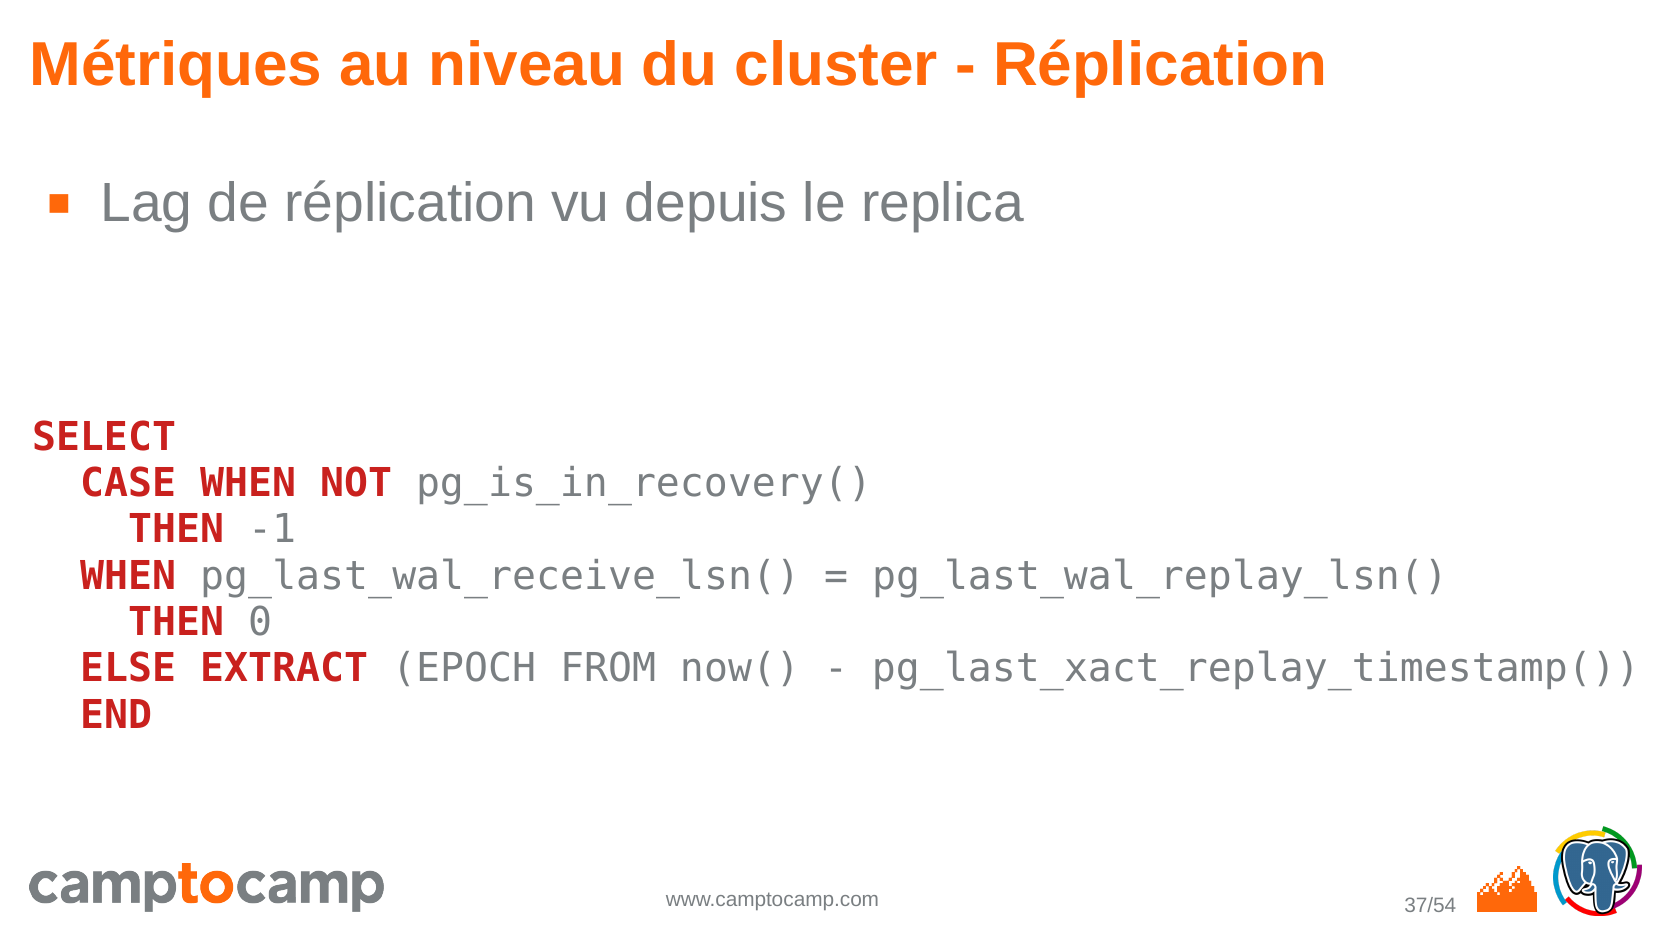

# Métriques au niveau du cluster - Réplication
Lag de réplication vu depuis le replica
SELECT
 CASE WHEN NOT pg_is_in_recovery()
 THEN -1
 WHEN pg_last_wal_receive_lsn() = pg_last_wal_replay_lsn()
 THEN 0
 ELSE EXTRACT (EPOCH FROM now() - pg_last_xact_replay_timestamp())
 END